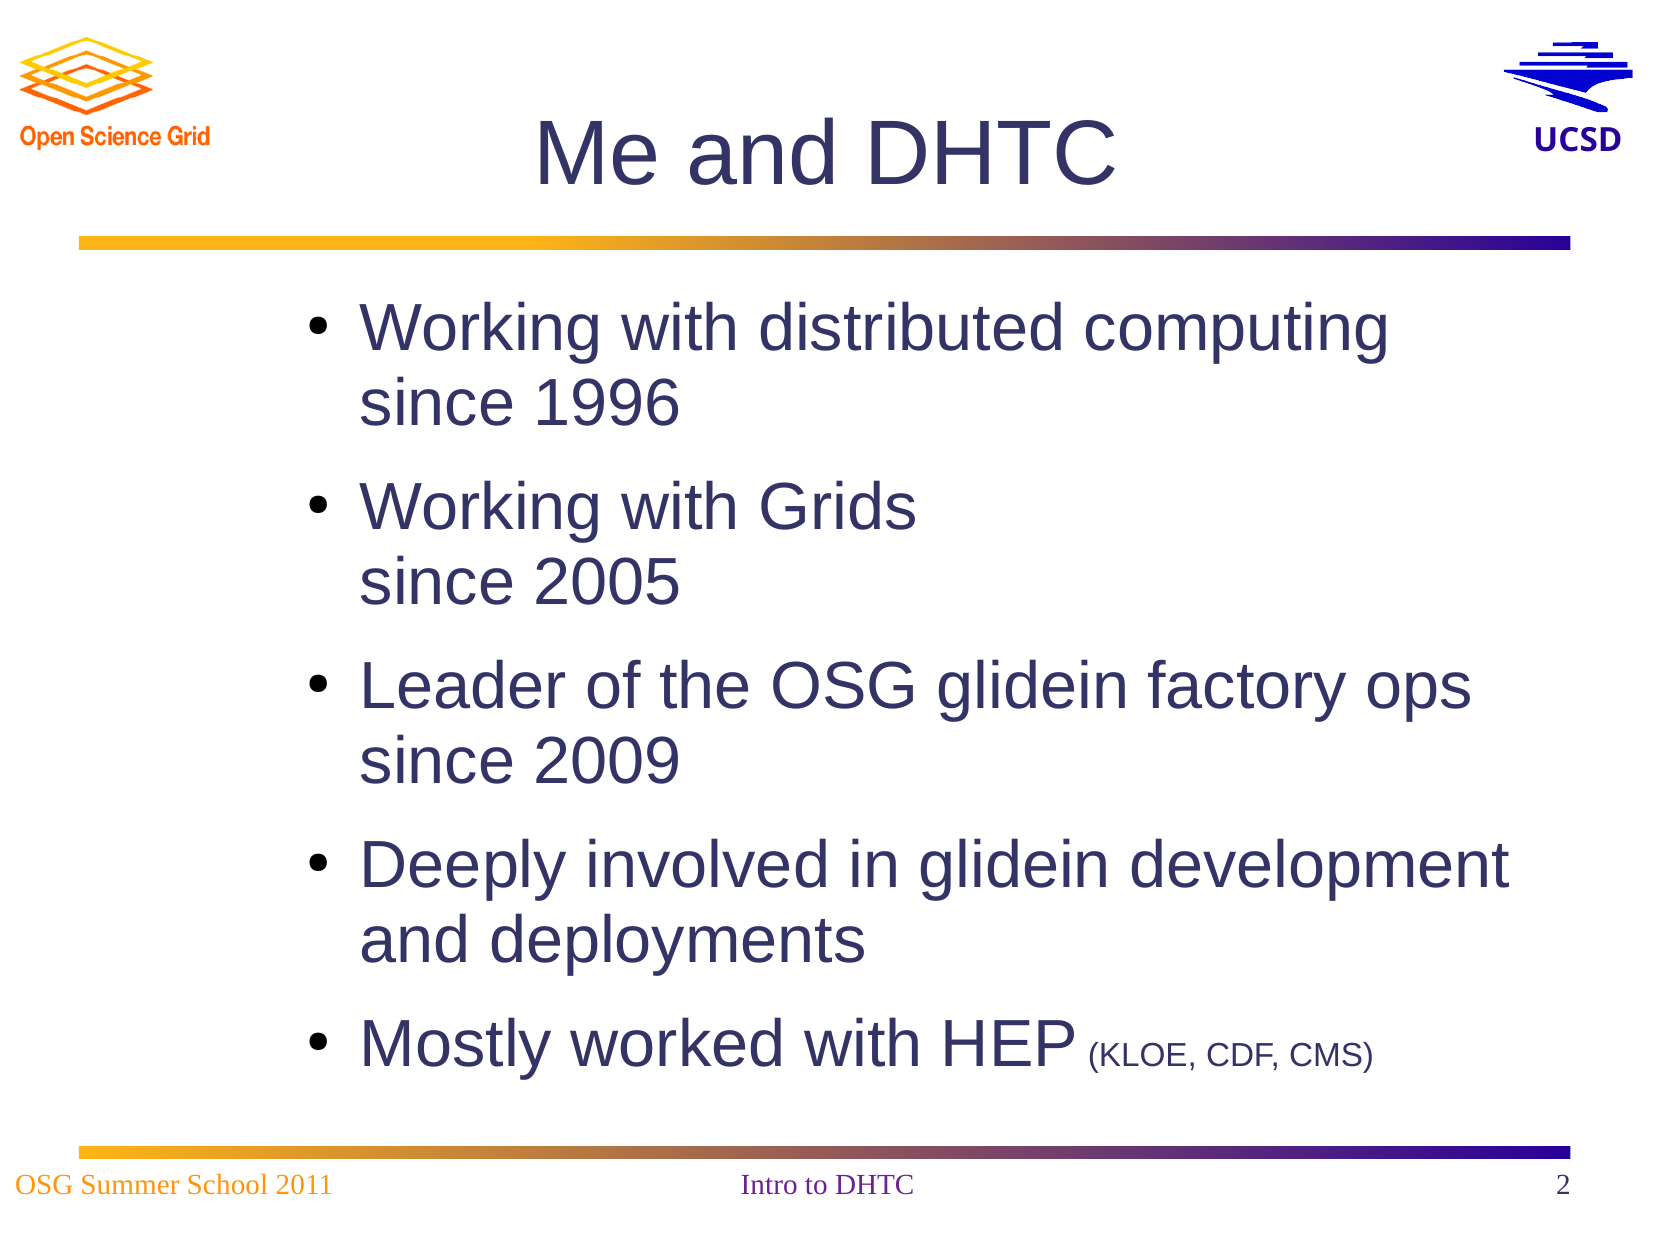

# Me and DHTC
Working with distributed computing
since 1996
Working with Grids
since 2005
Leader of the OSG glidein factory ops
since 2009
Deeply involved in glidein development
and deployments
Mostly worked with HEP (KLOE, CDF, CMS)
OSG Summer School 2011
Intro to DHTC
2